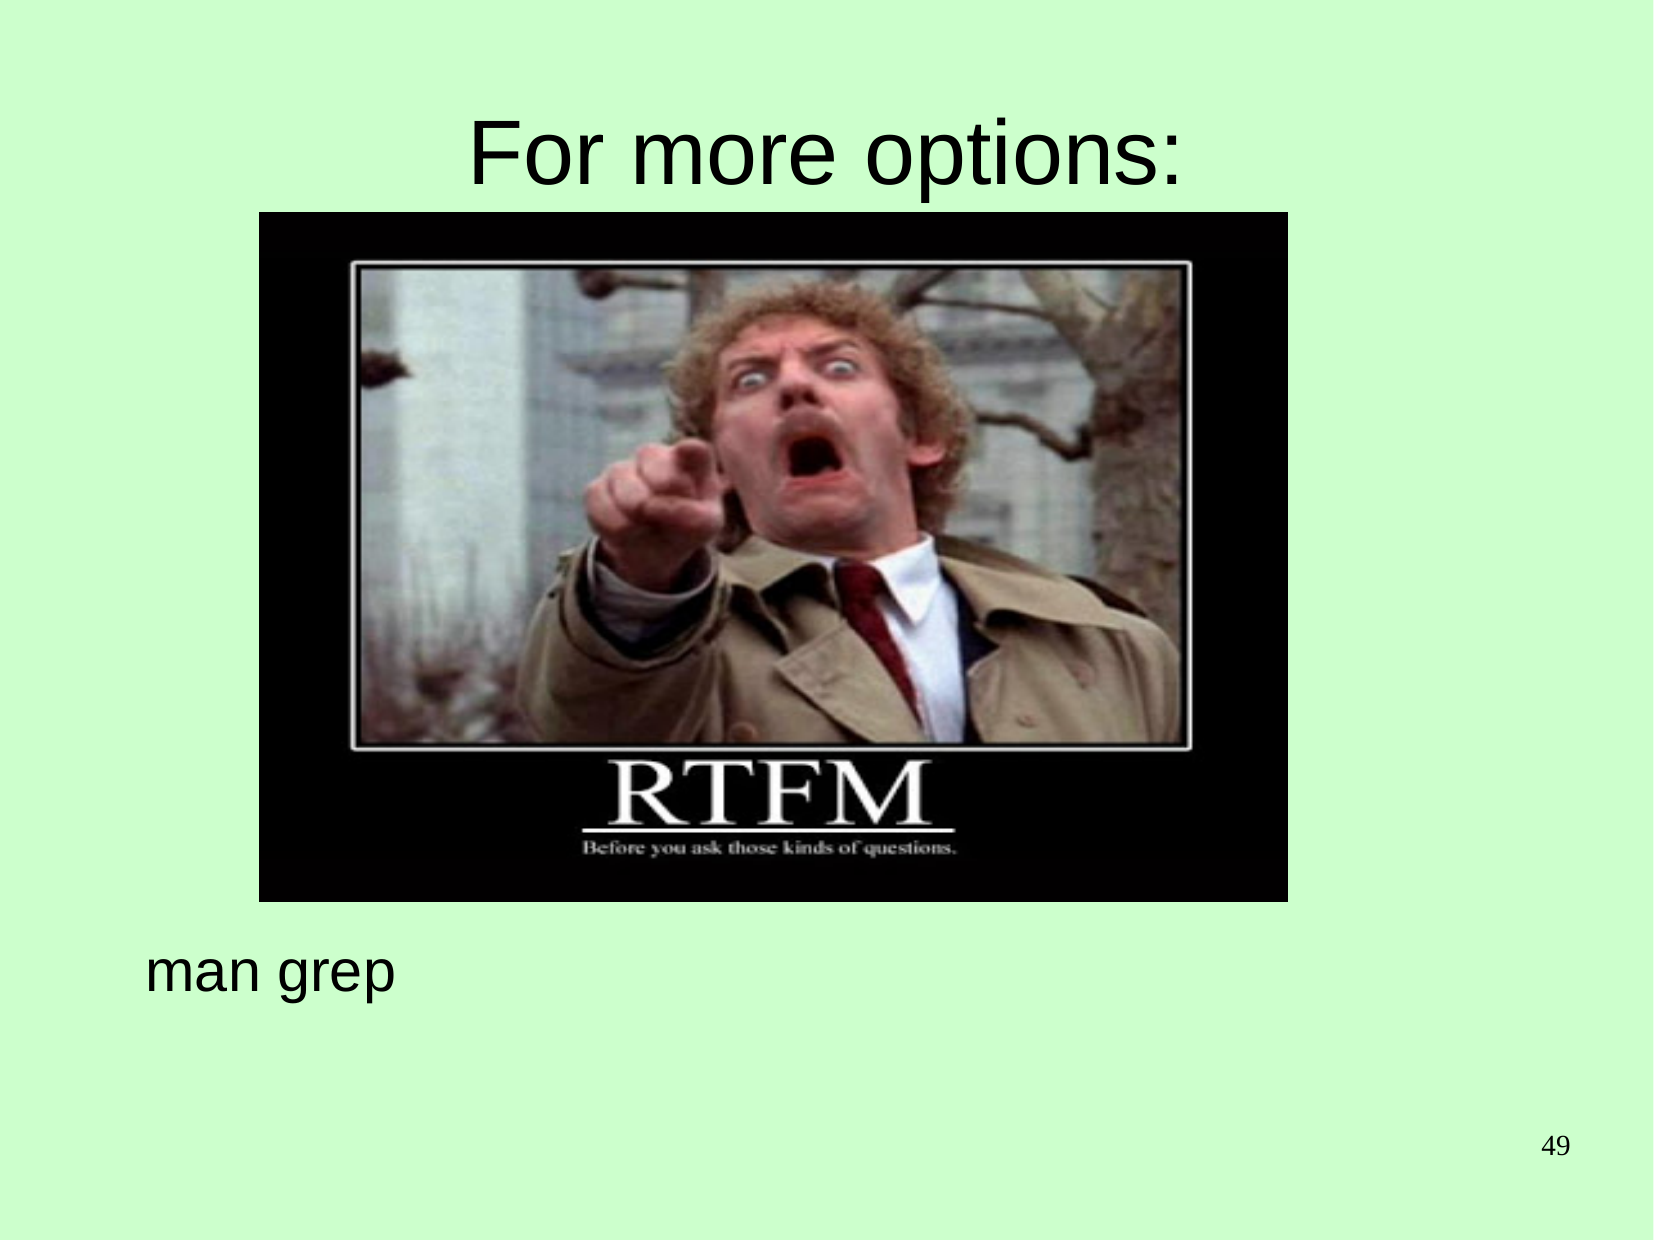

# For more options:
man grep
49